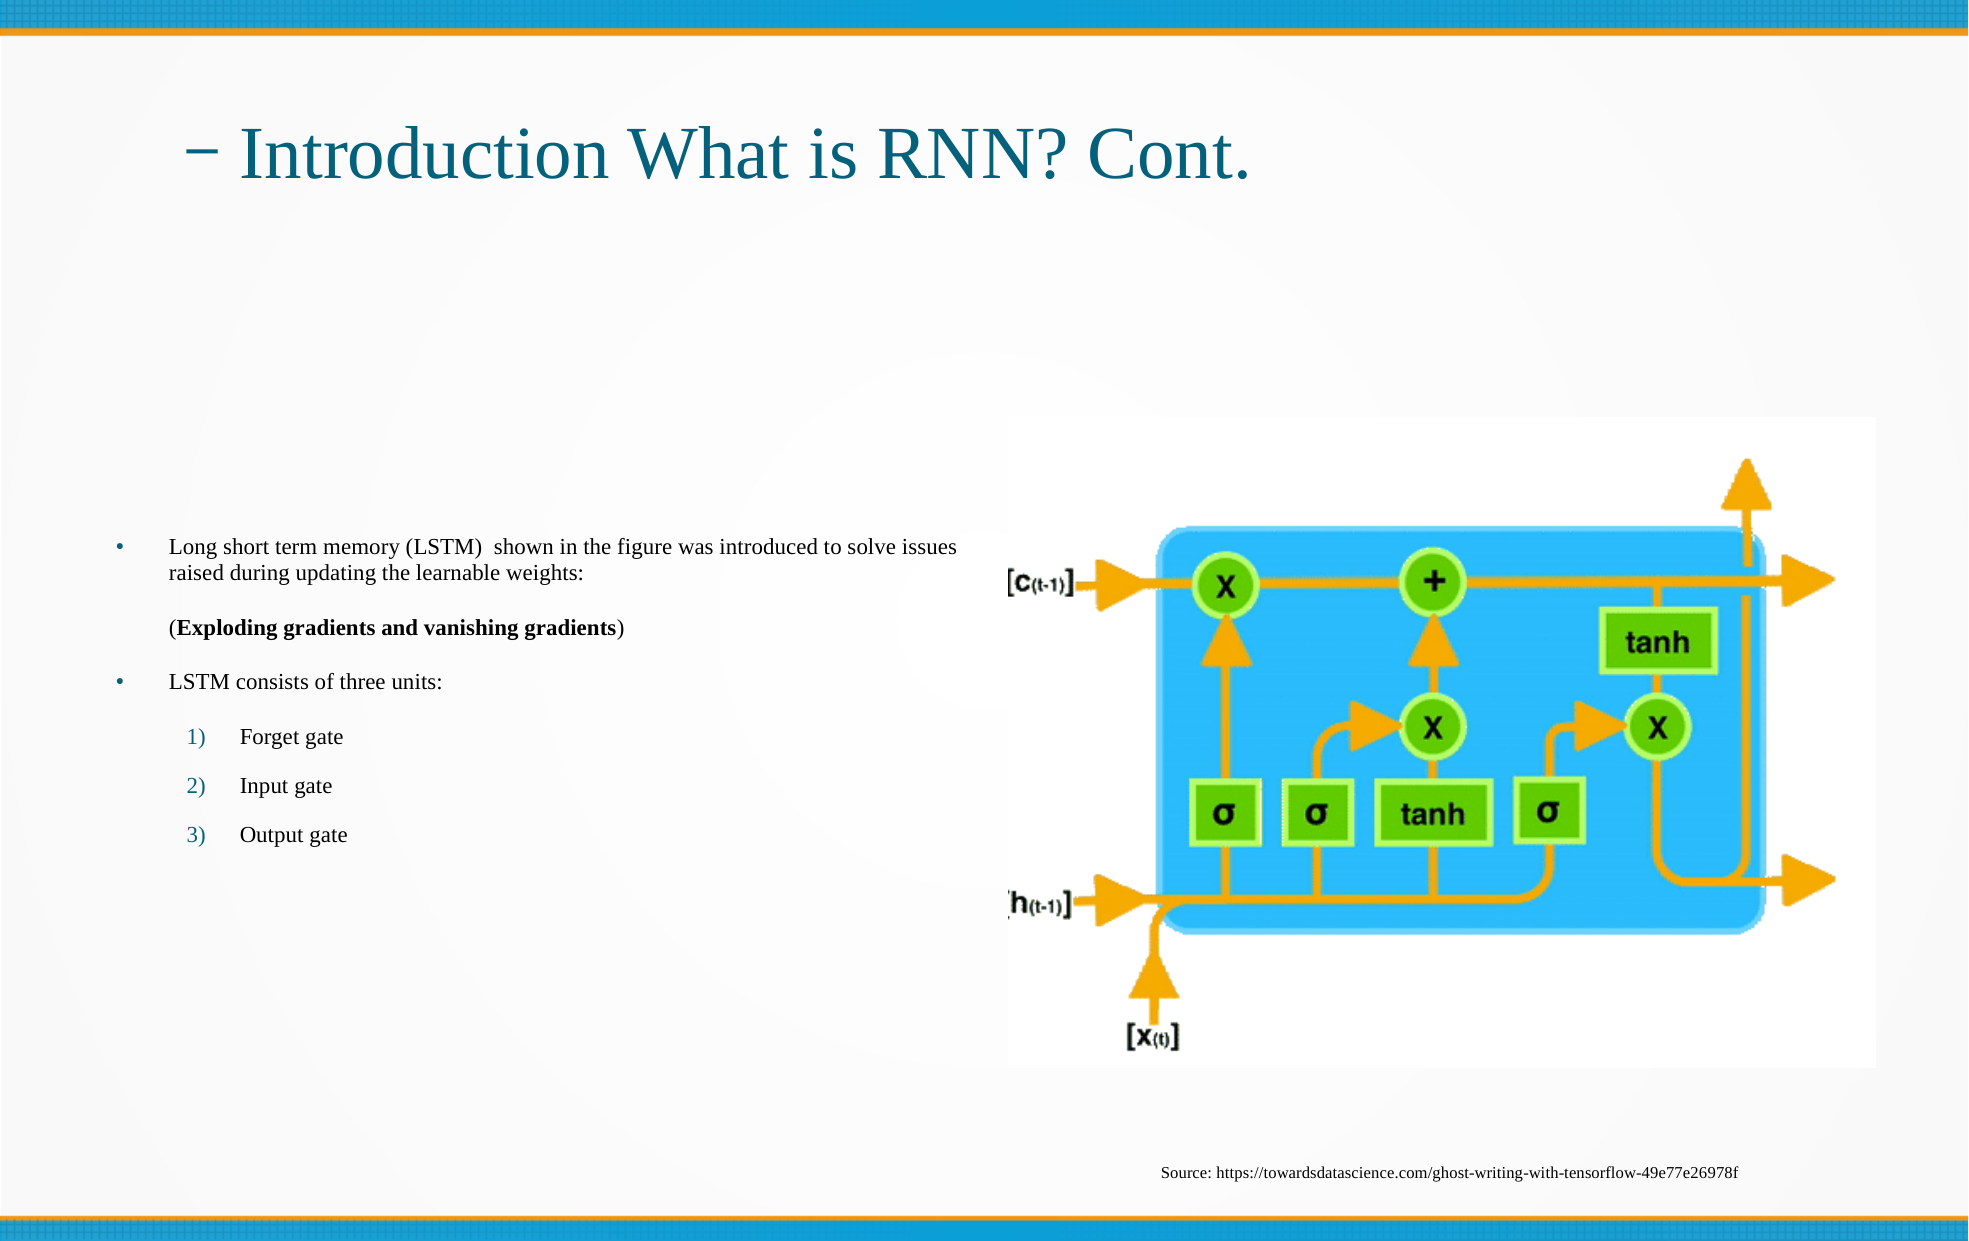

# Introduction What is RNN? Cont.
Long short term memory (LSTM) shown in the figure was introduced to solve issues raised during updating the learnable weights:
(Exploding gradients and vanishing gradients)
LSTM consists of three units:
Forget gate
Input gate
Output gate
Source: https://towardsdatascience.com/ghost-writing-with-tensorflow-49e77e26978f